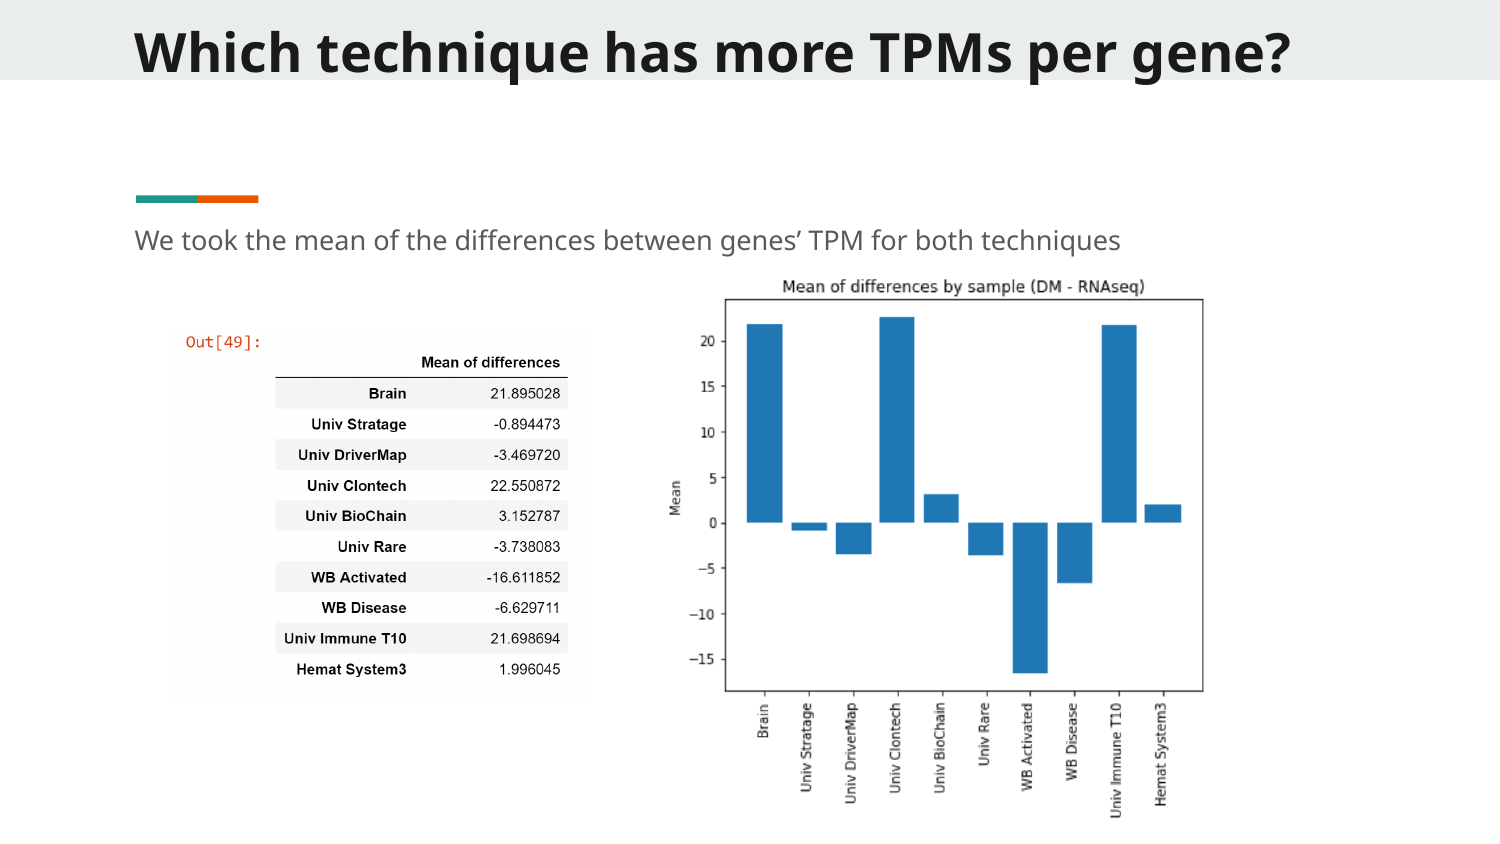

# Which technique has more TPMs per gene?
We took the mean of the differences between genes’ TPM for both techniques